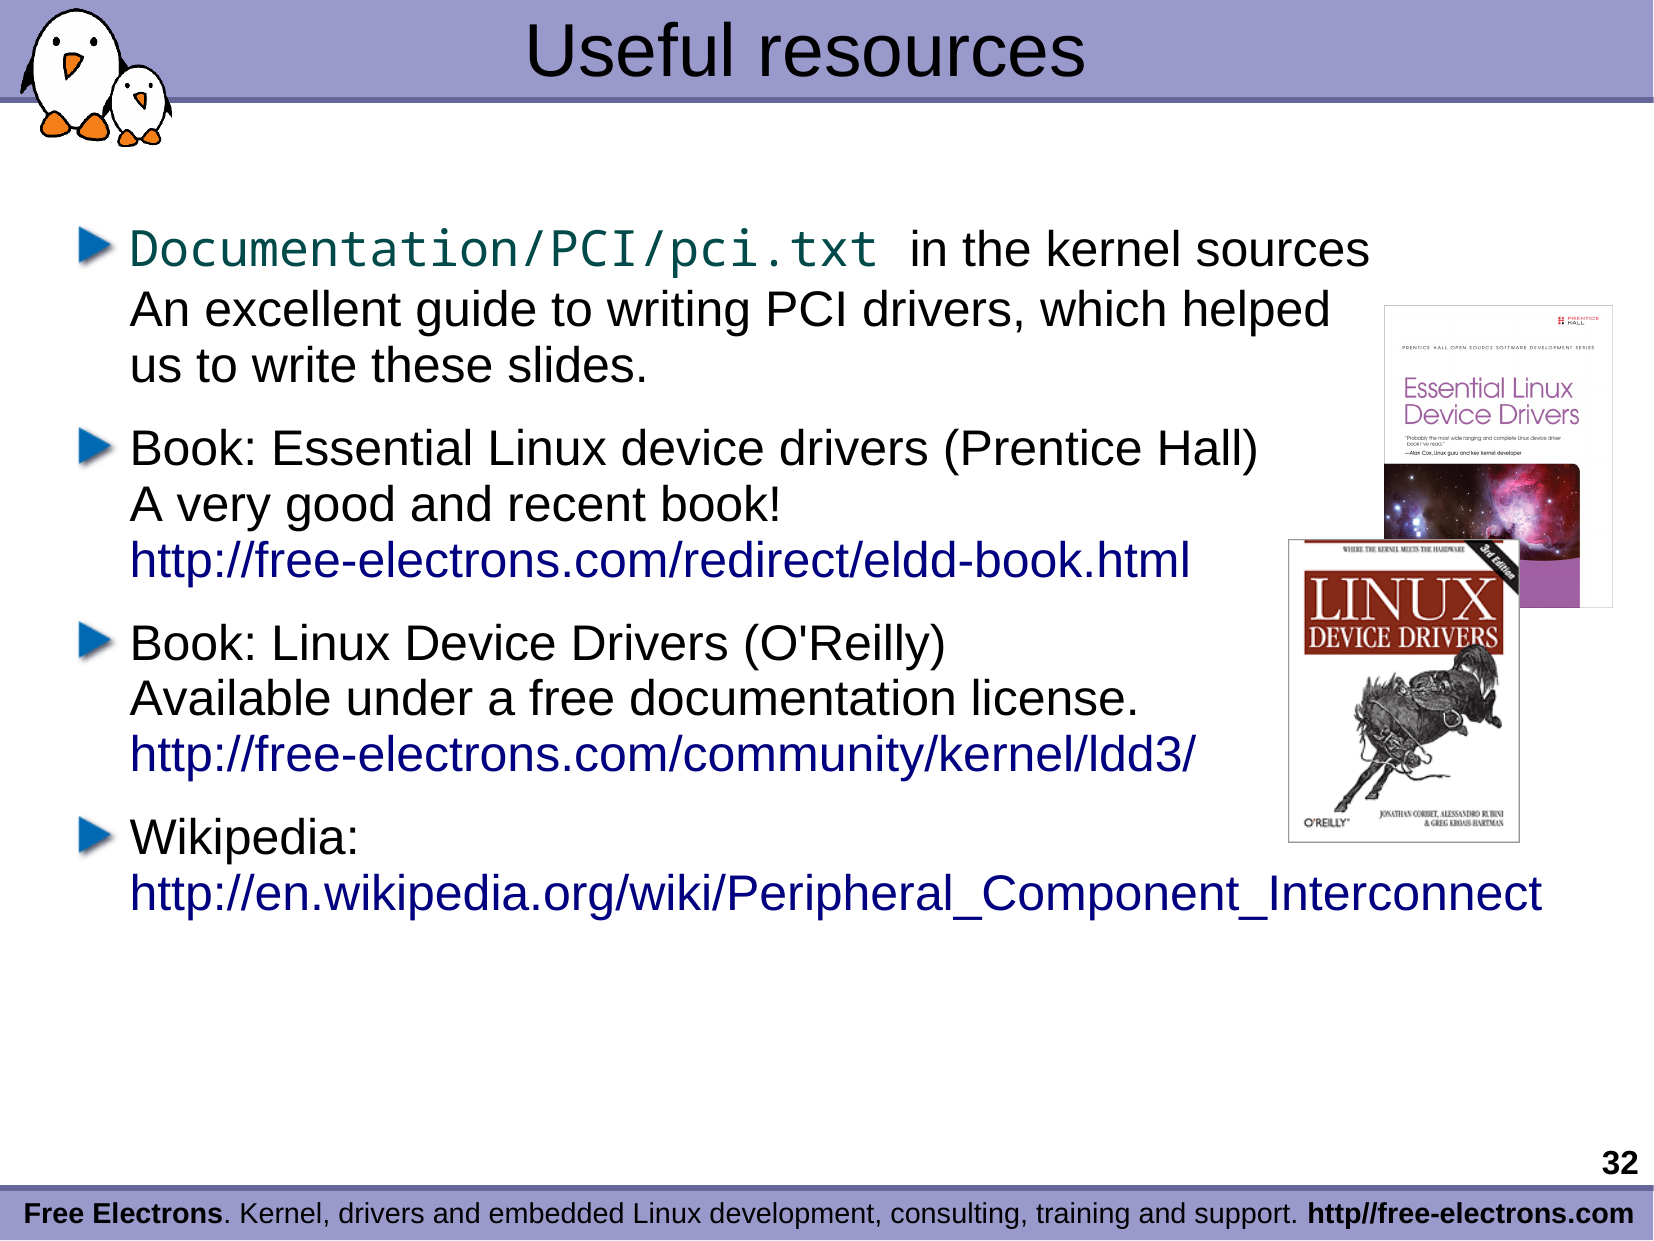

# Useful resources
Documentation/PCI/pci.txt in the kernel sources
An excellent guide to writing PCI drivers, which helped
us to write these slides.
Book: Essential Linux device drivers (Prentice Hall)
A very good and recent book!
http://free-electrons.com/redirect/eldd-book.html
Book: Linux Device Drivers (O'Reilly)
Available under a free documentation license.
http://free-electrons.com/community/kernel/ldd3/
Wikipedia:
http://en.wikipedia.org/wiki/Peripheral_Component_Interconnect